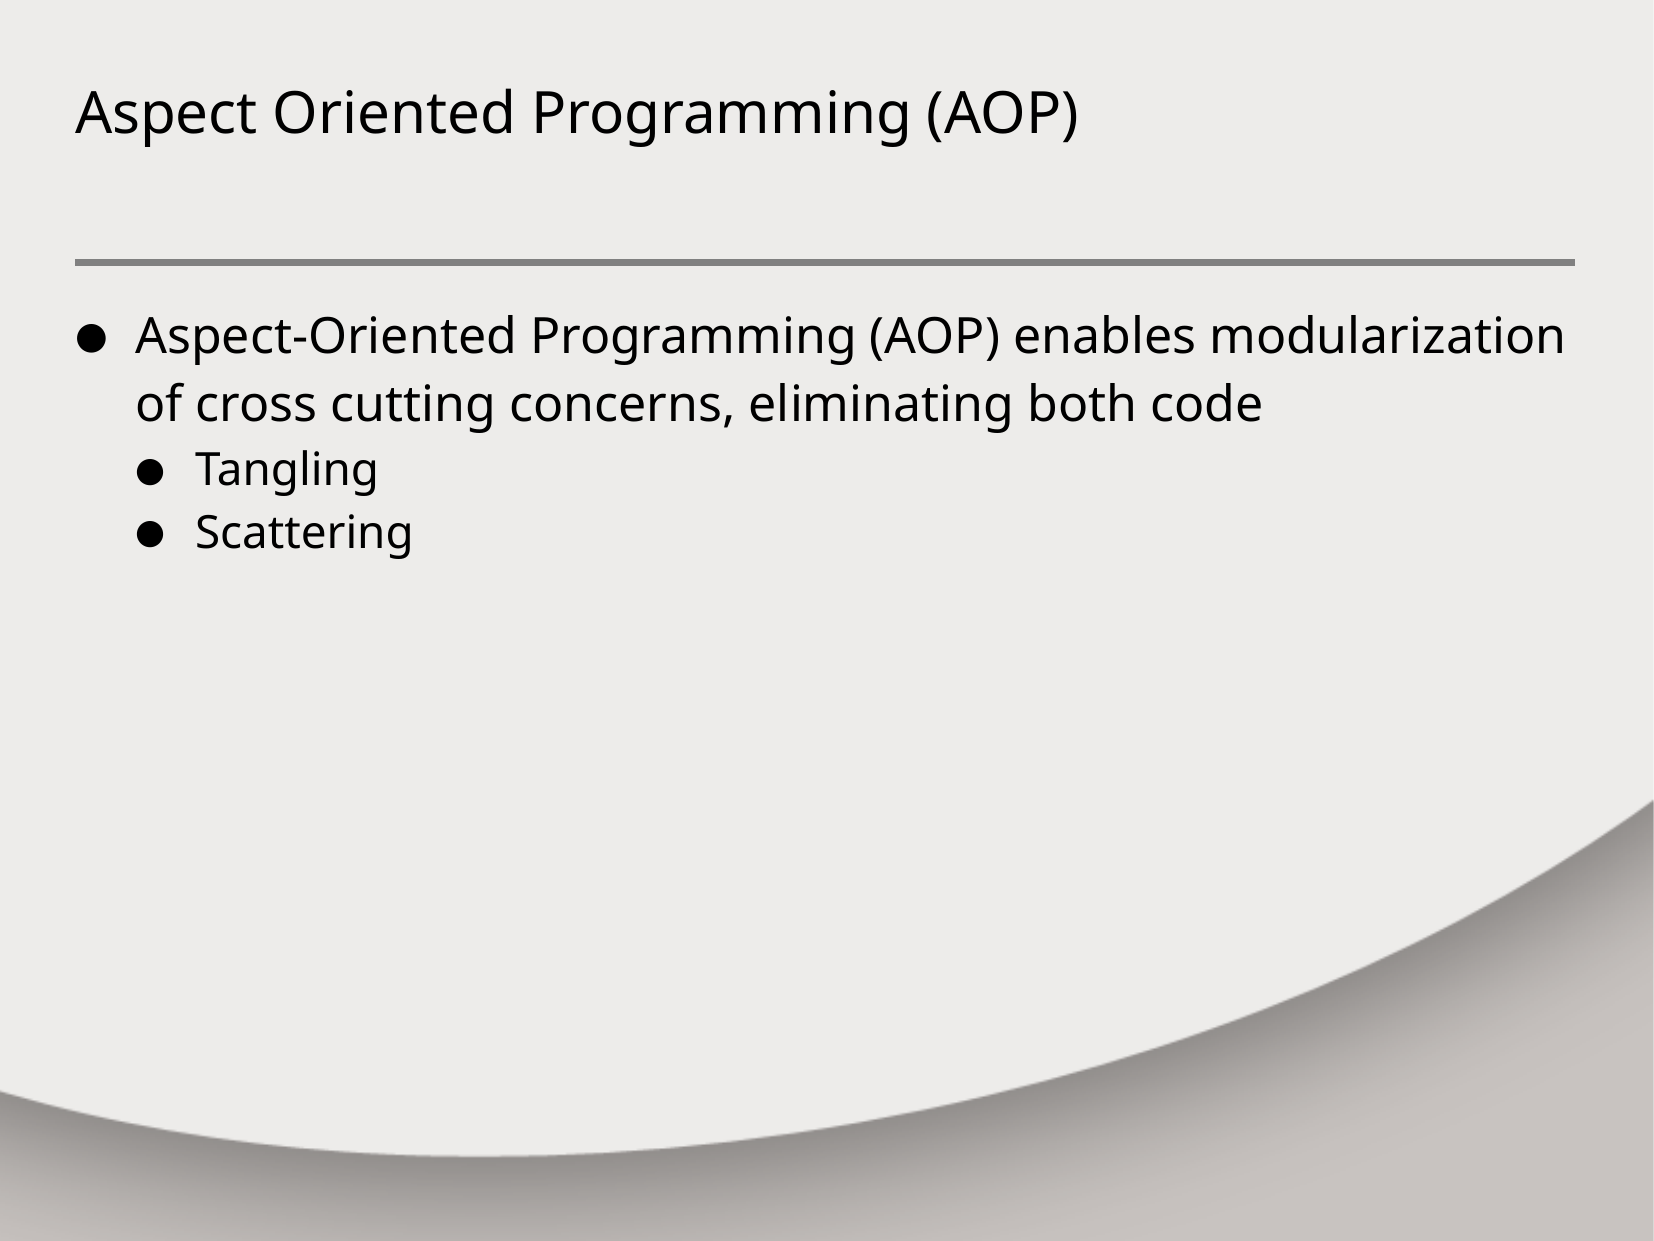

# Aspect Oriented Programming (AOP)
Aspect-Oriented Programming (AOP) enables modularization of cross cutting concerns, eliminating both code
Tangling
Scattering